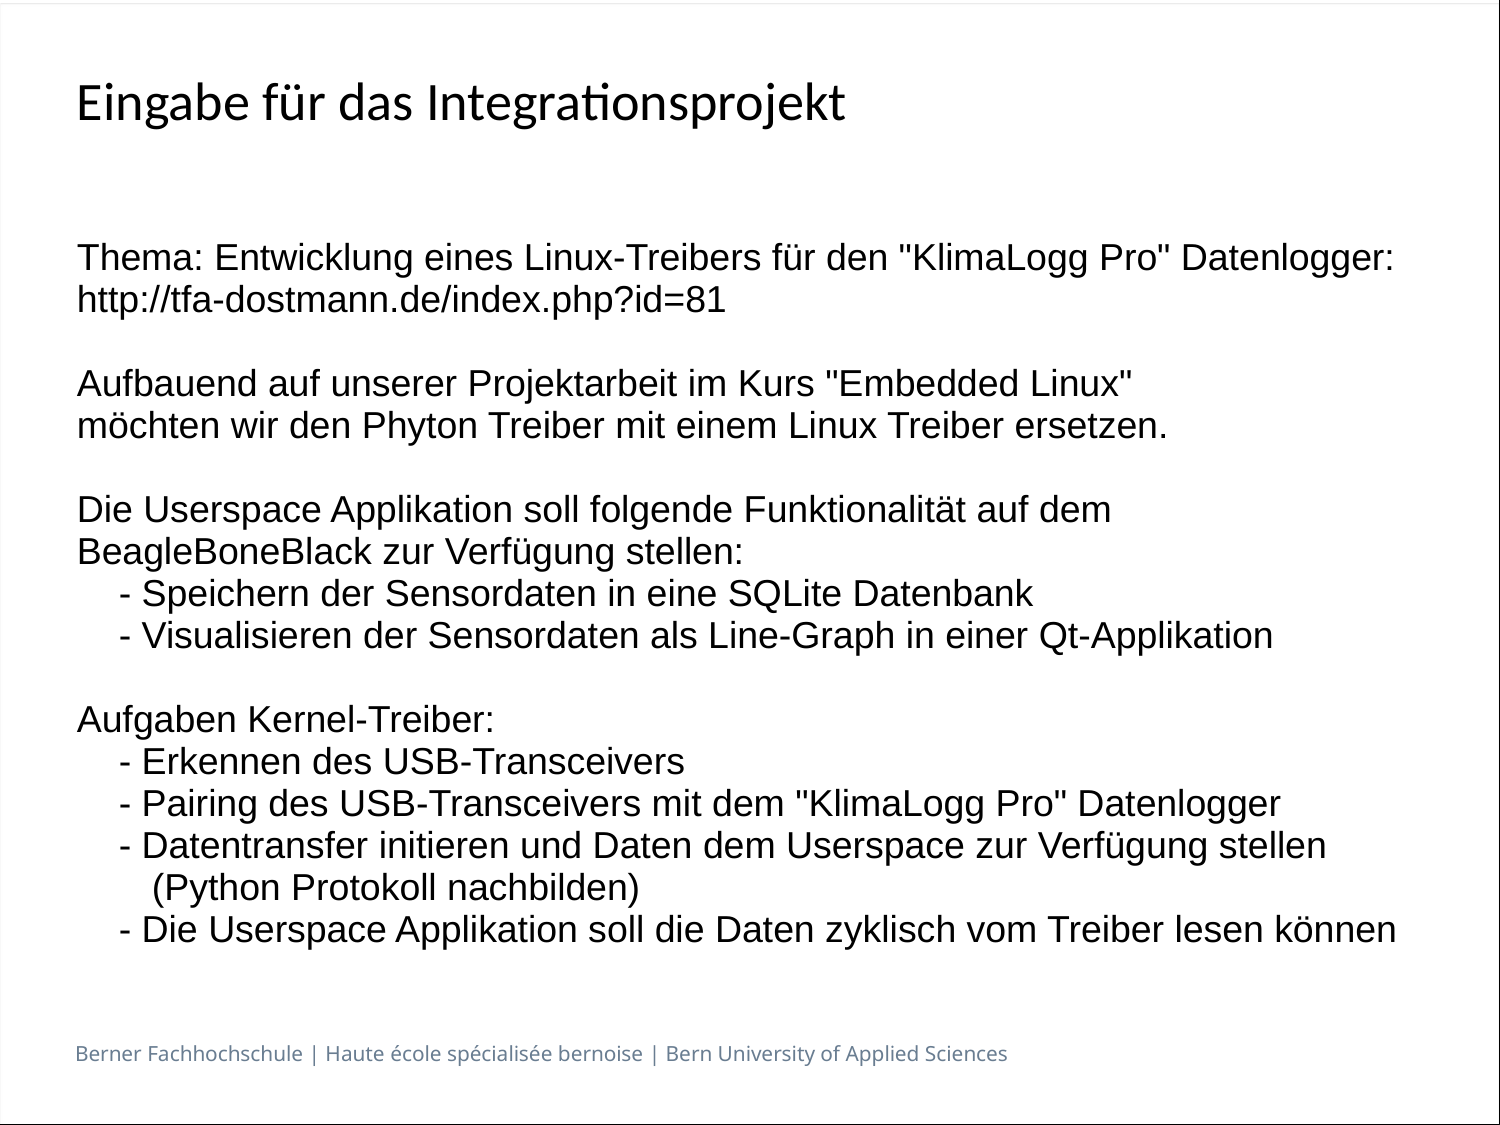

# Eingabe für das Integrationsprojekt
Thema: Entwicklung eines Linux-Treibers für den "KlimaLogg Pro" Datenlogger: http://tfa-dostmann.de/index.php?id=81
Aufbauend auf unserer Projektarbeit im Kurs "Embedded Linux"
möchten wir den Phyton Treiber mit einem Linux Treiber ersetzen.
Die Userspace Applikation soll folgende Funktionalität auf dem BeagleBoneBlack zur Verfügung stellen:
 - Speichern der Sensordaten in eine SQLite Datenbank
 - Visualisieren der Sensordaten als Line-Graph in einer Qt-Applikation
Aufgaben Kernel-Treiber:
 - Erkennen des USB-Transceivers
 - Pairing des USB-Transceivers mit dem "KlimaLogg Pro" Datenlogger
 - Datentransfer initieren und Daten dem Userspace zur Verfügung stellen
	(Python Protokoll nachbilden)
 - Die Userspace Applikation soll die Daten zyklisch vom Treiber lesen können